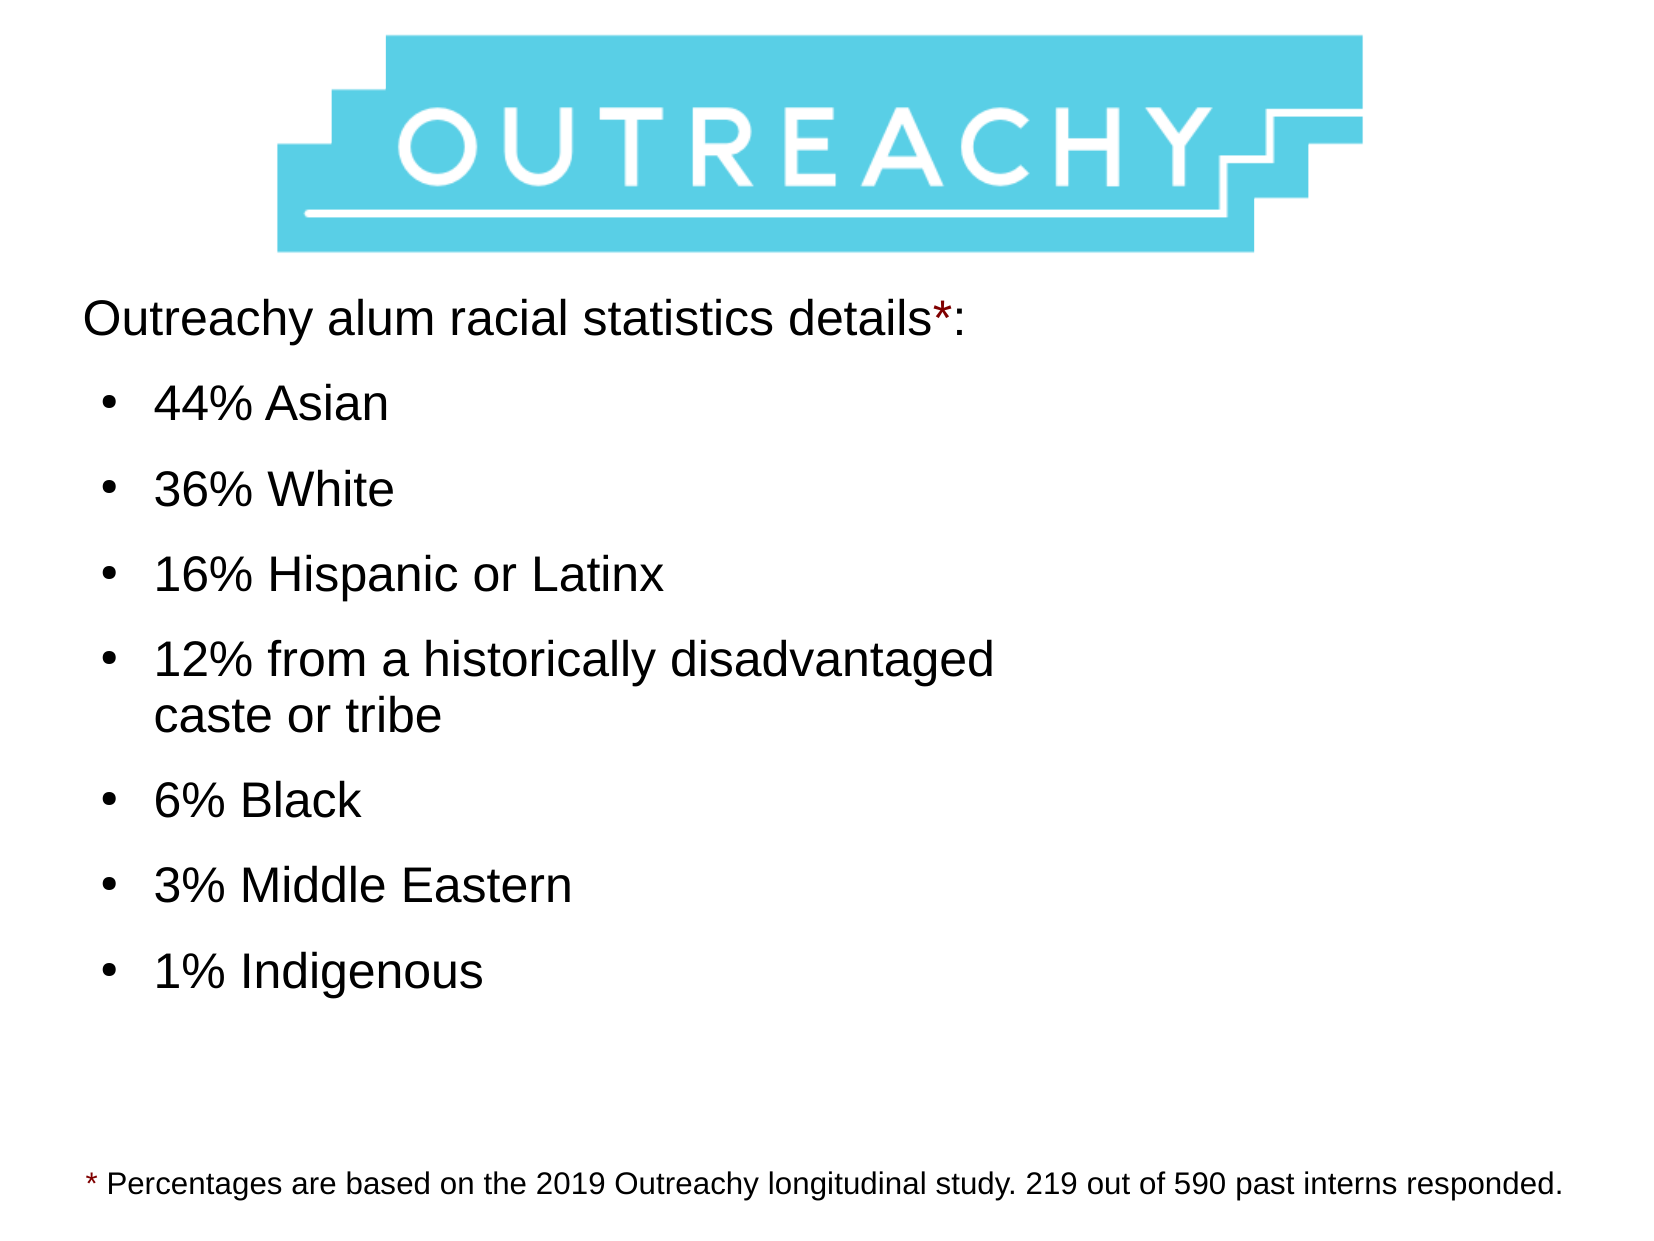

# Outreachy alum racial statistics details*:
44% Asian
36% White
16% Hispanic or Latinx
12% from a historically disadvantaged caste or tribe
6% Black
3% Middle Eastern
1% Indigenous
* Percentages are based on the 2019 Outreachy longitudinal study. 219 out of 590 past interns responded.